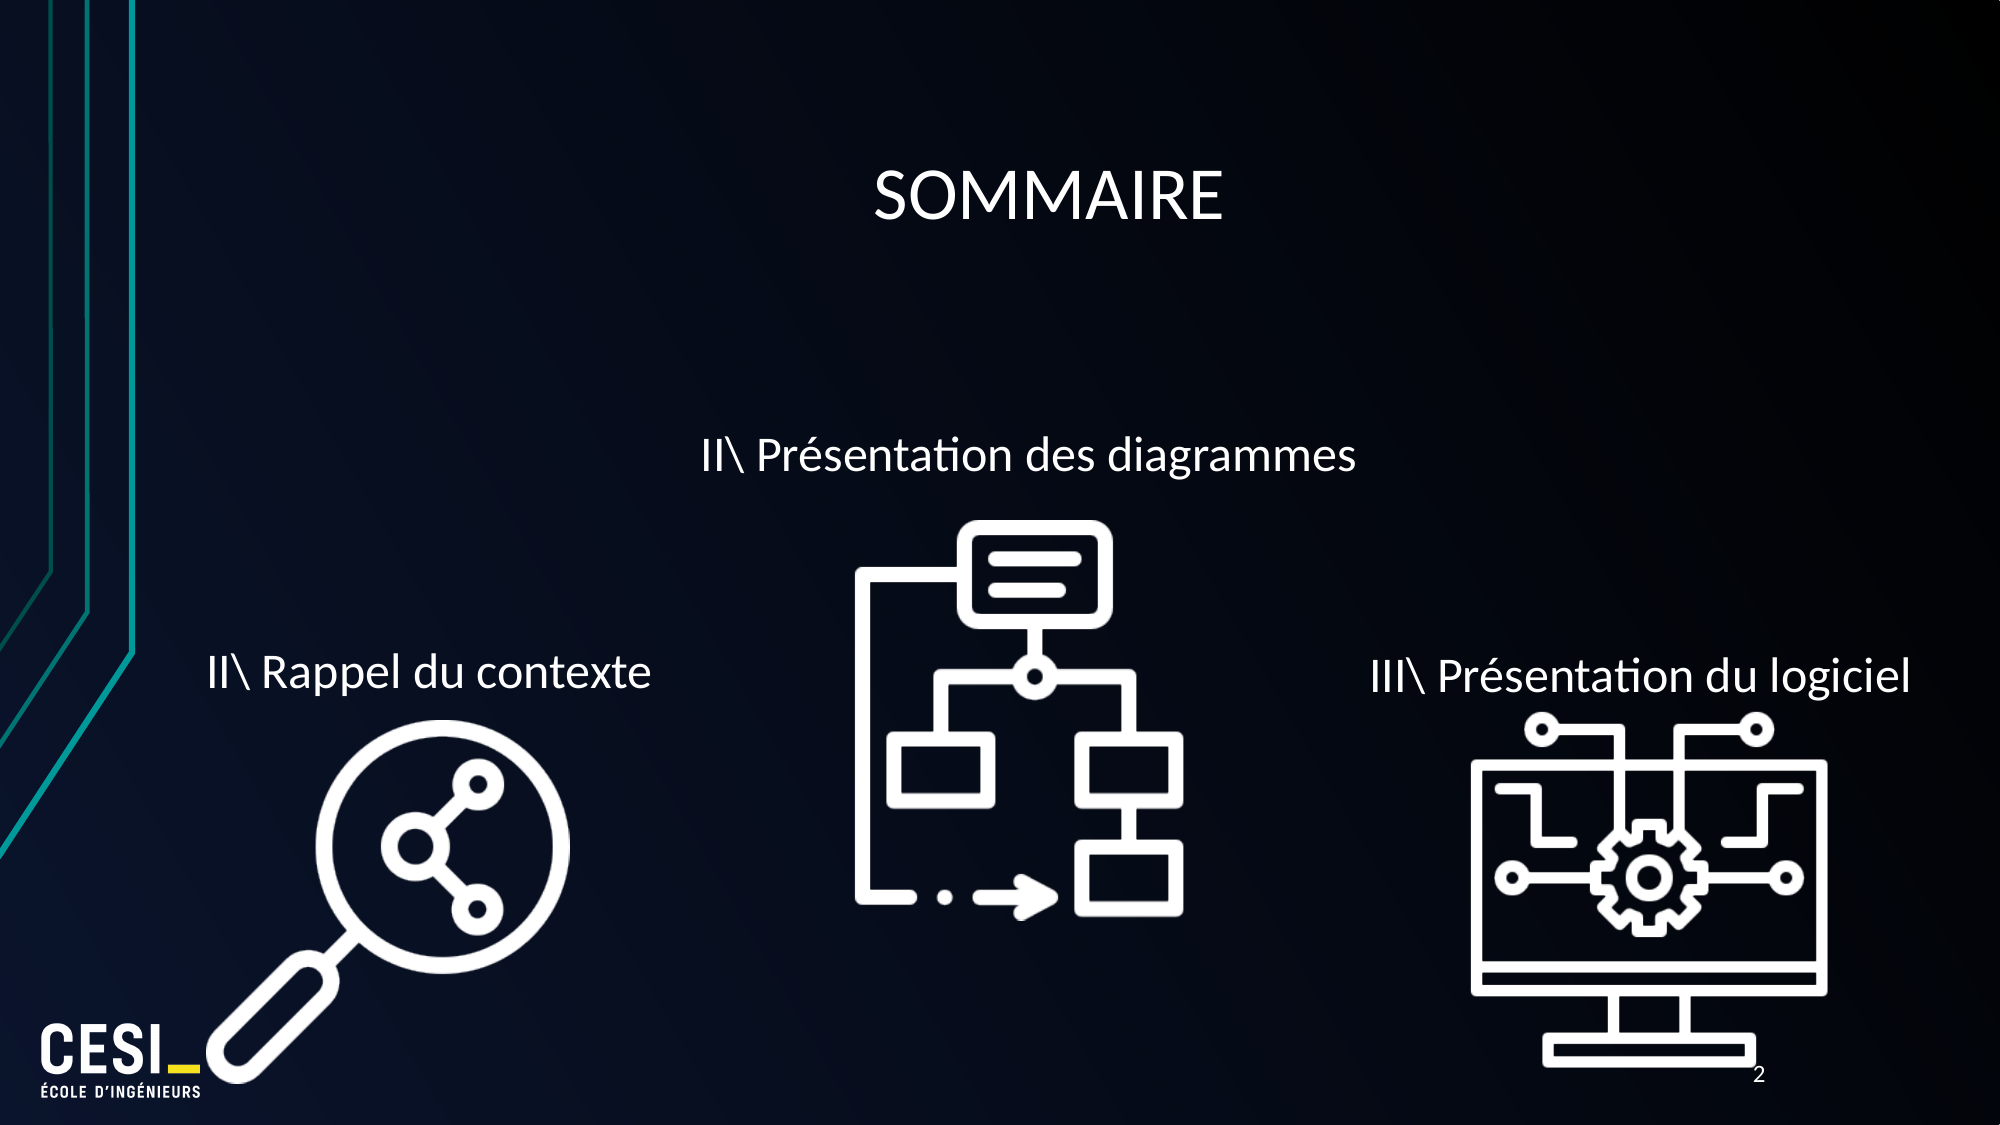

# SOMMAIRE
II\ Présentation des diagrammes
II\ Rappel du contexte
III\ Présentation du logiciel